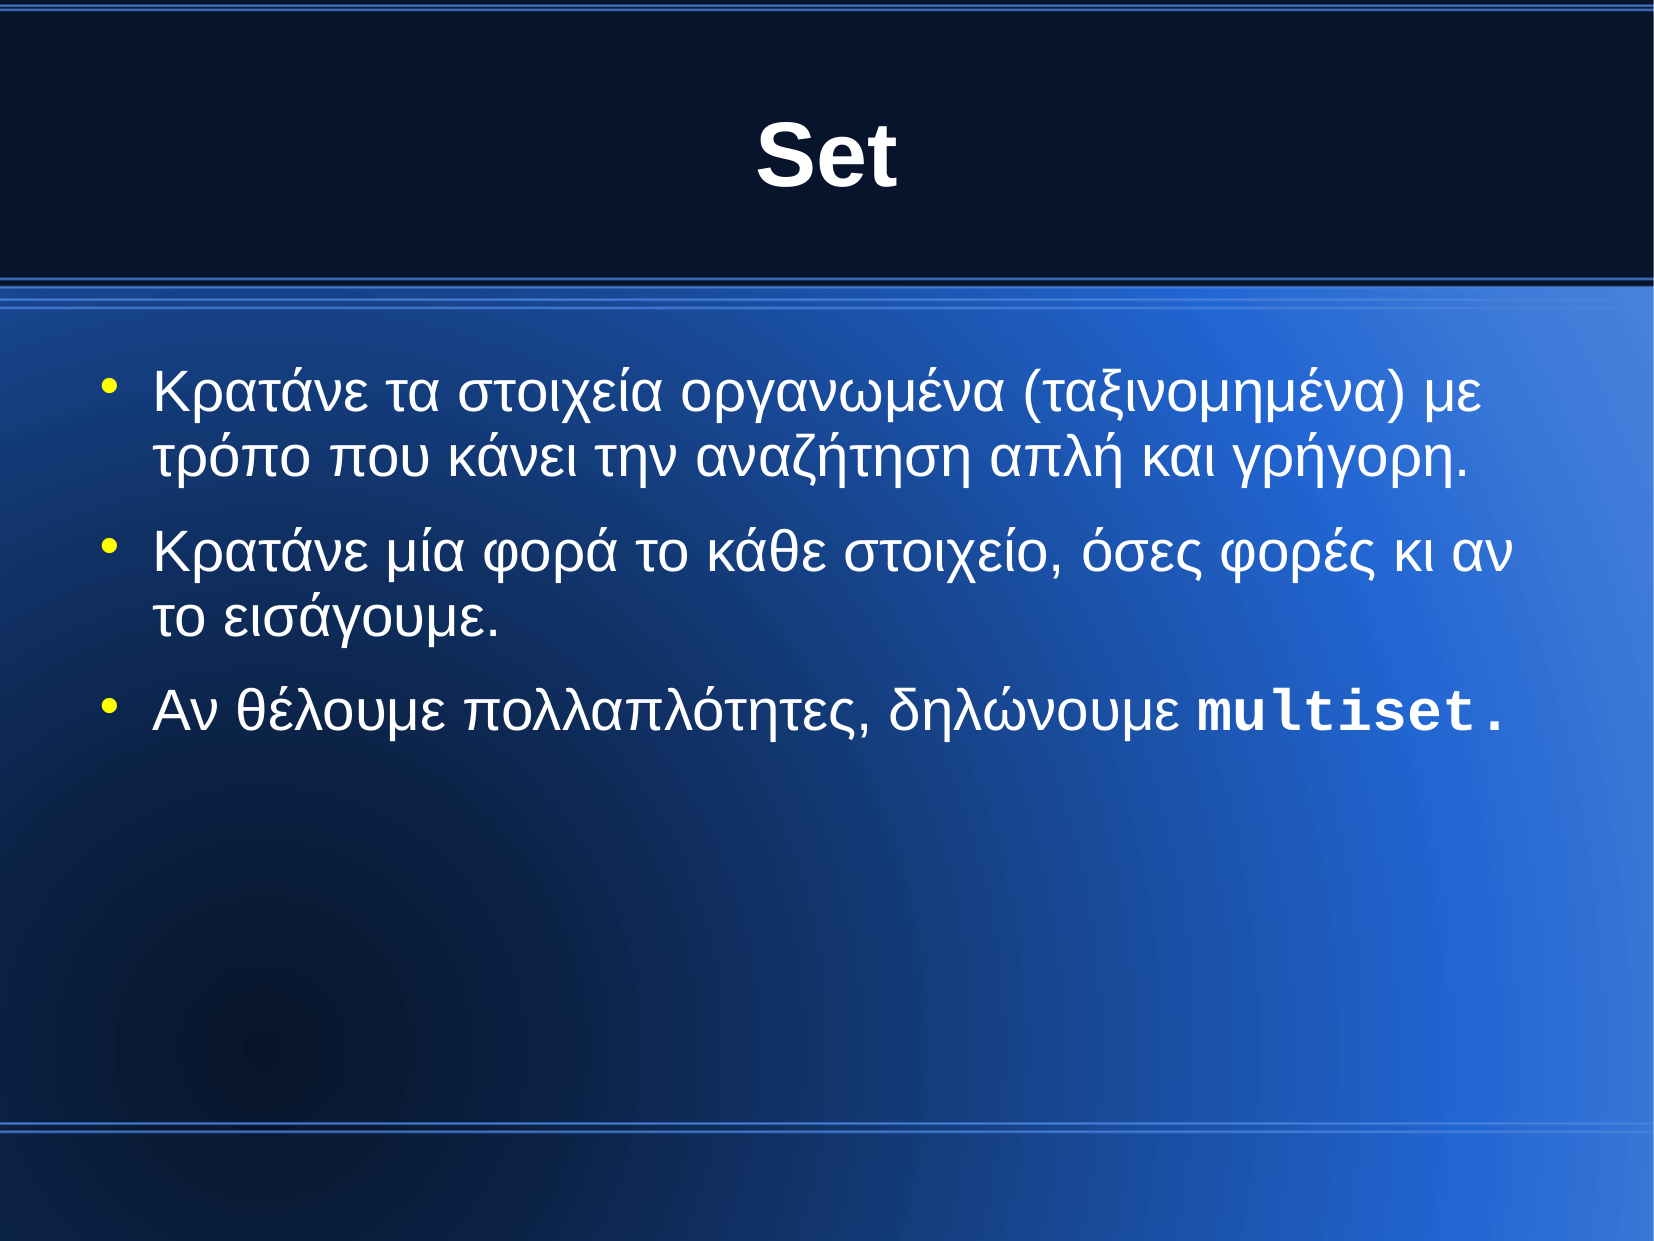

# Set
Κρατάνε τα στοιχεία οργανωμένα (ταξινομημένα) με τρόπο που κάνει την αναζήτηση απλή και γρήγορη.
Κρατάνε μία φορά το κάθε στοιχείο, όσες φορές κι αν το εισάγουμε.
Αν θέλουμε πολλαπλότητες, δηλώνουμε multiset.